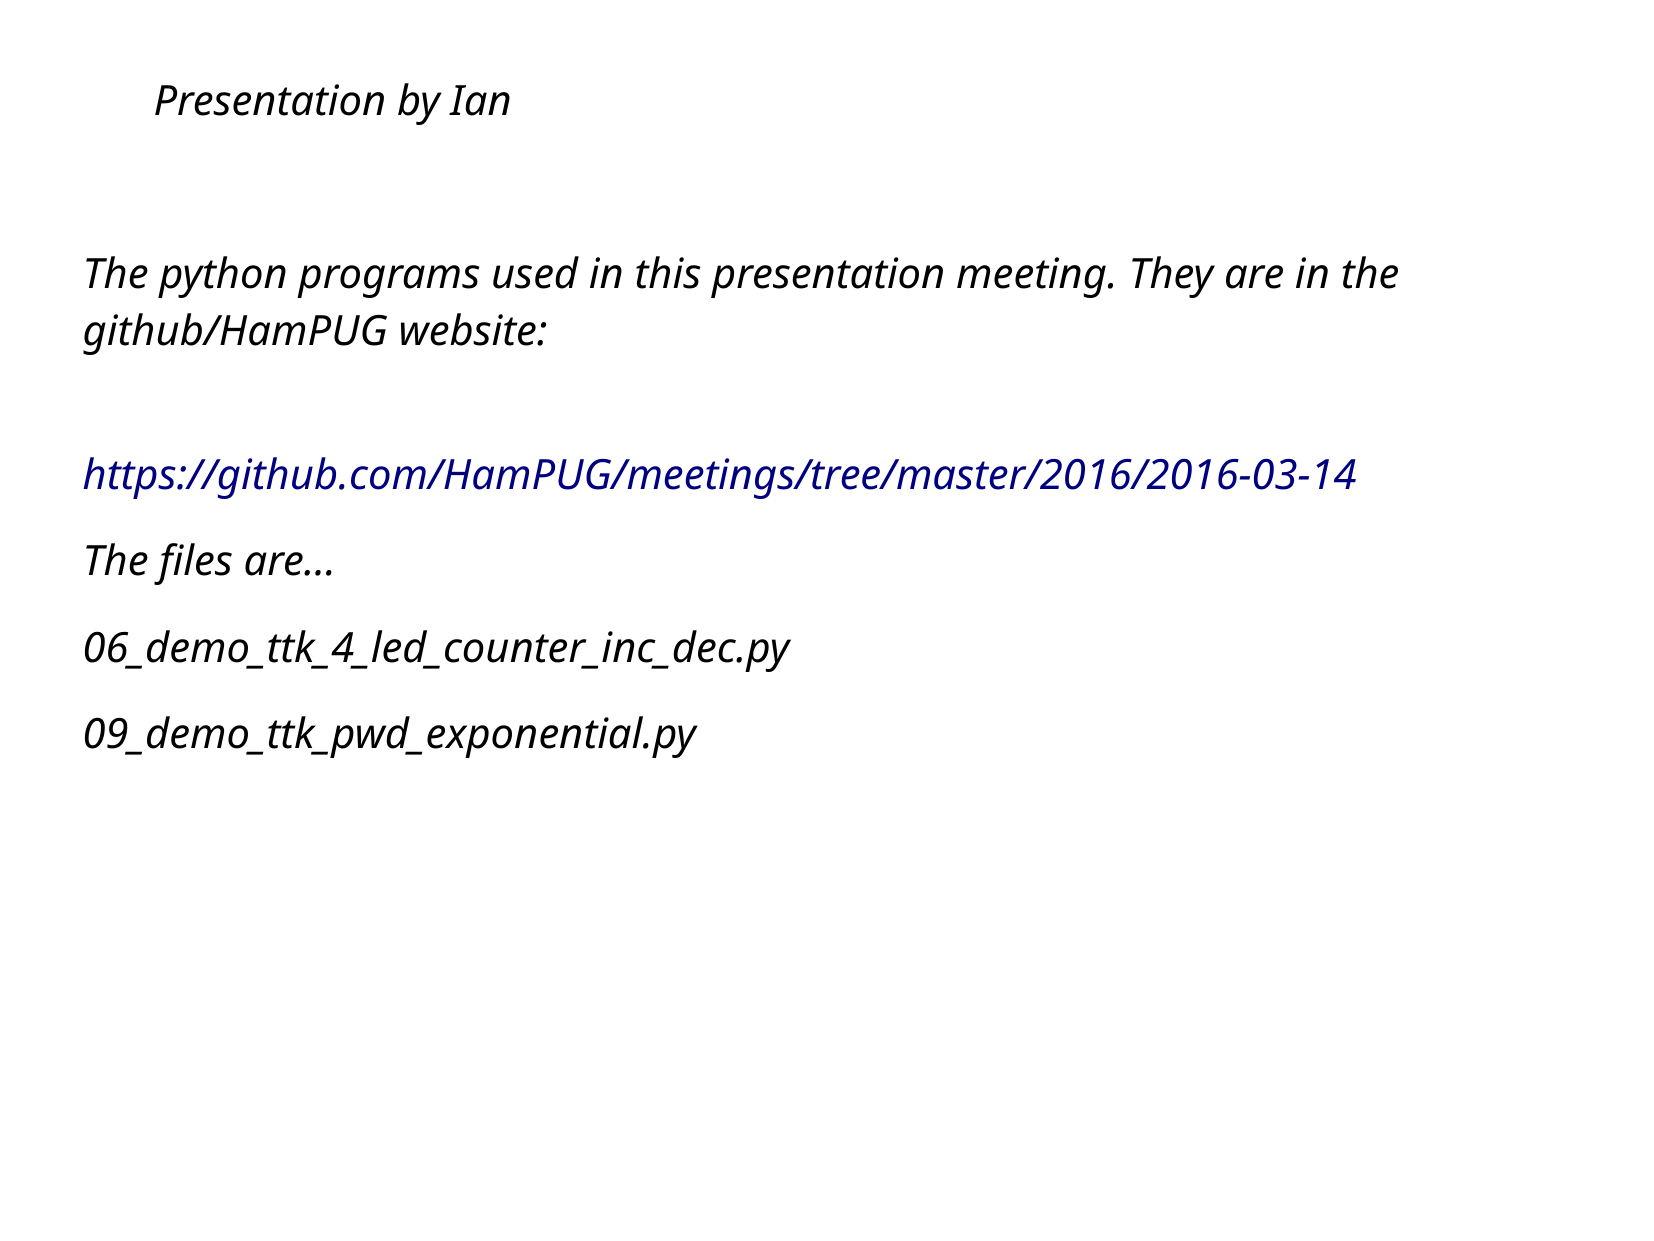

# Presentation by Ian
The python programs used in this presentation meeting. They are in the github/HamPUG website:
https://github.com/HamPUG/meetings/tree/master/2016/2016-03-14
The files are...
06_demo_ttk_4_led_counter_inc_dec.py
09_demo_ttk_pwd_exponential.py